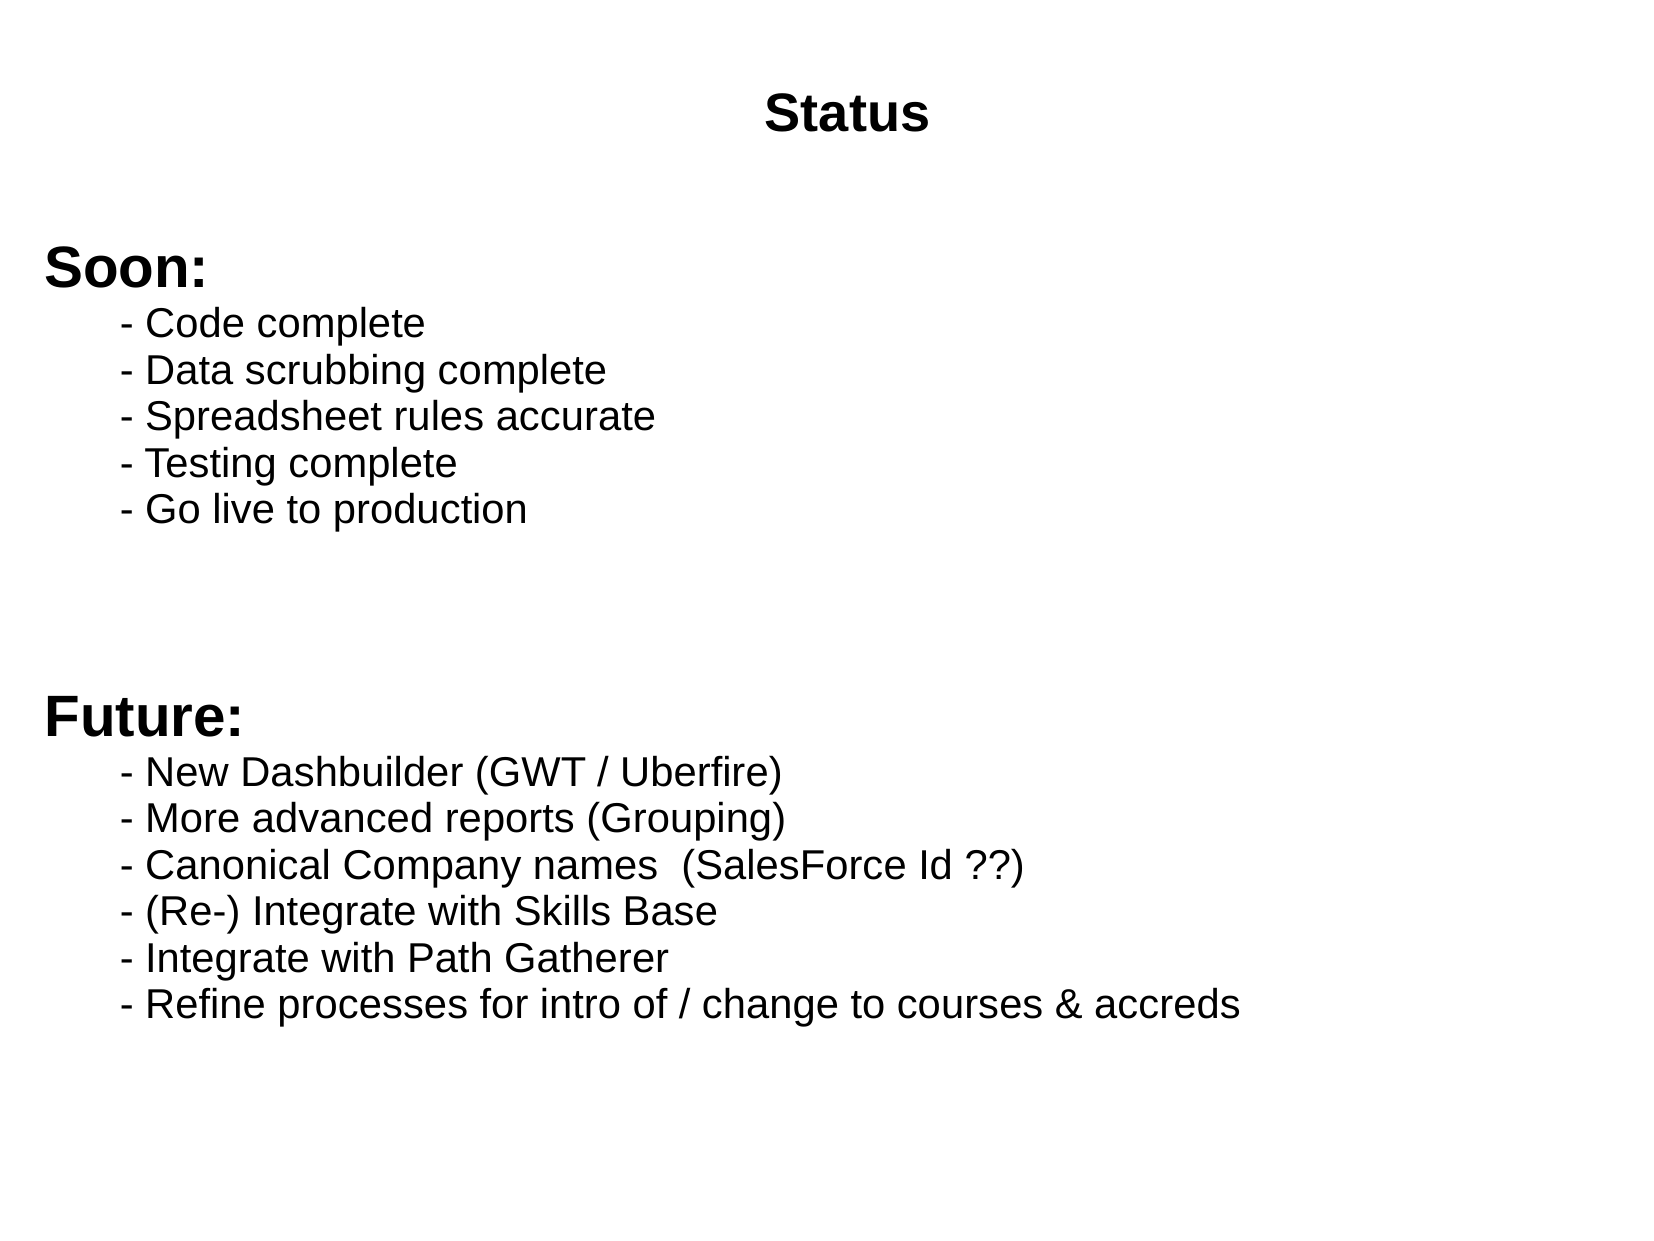

Status
Soon:
	- Code complete
	- Data scrubbing complete
	- Spreadsheet rules accurate
	- Testing complete
	- Go live to production
Future:
	- New Dashbuilder (GWT / Uberfire)
	- More advanced reports (Grouping)
	- Canonical Company names (SalesForce Id ??)
	- (Re-) Integrate with Skills Base
	- Integrate with Path Gatherer
	- Refine processes for intro of / change to courses & accreds